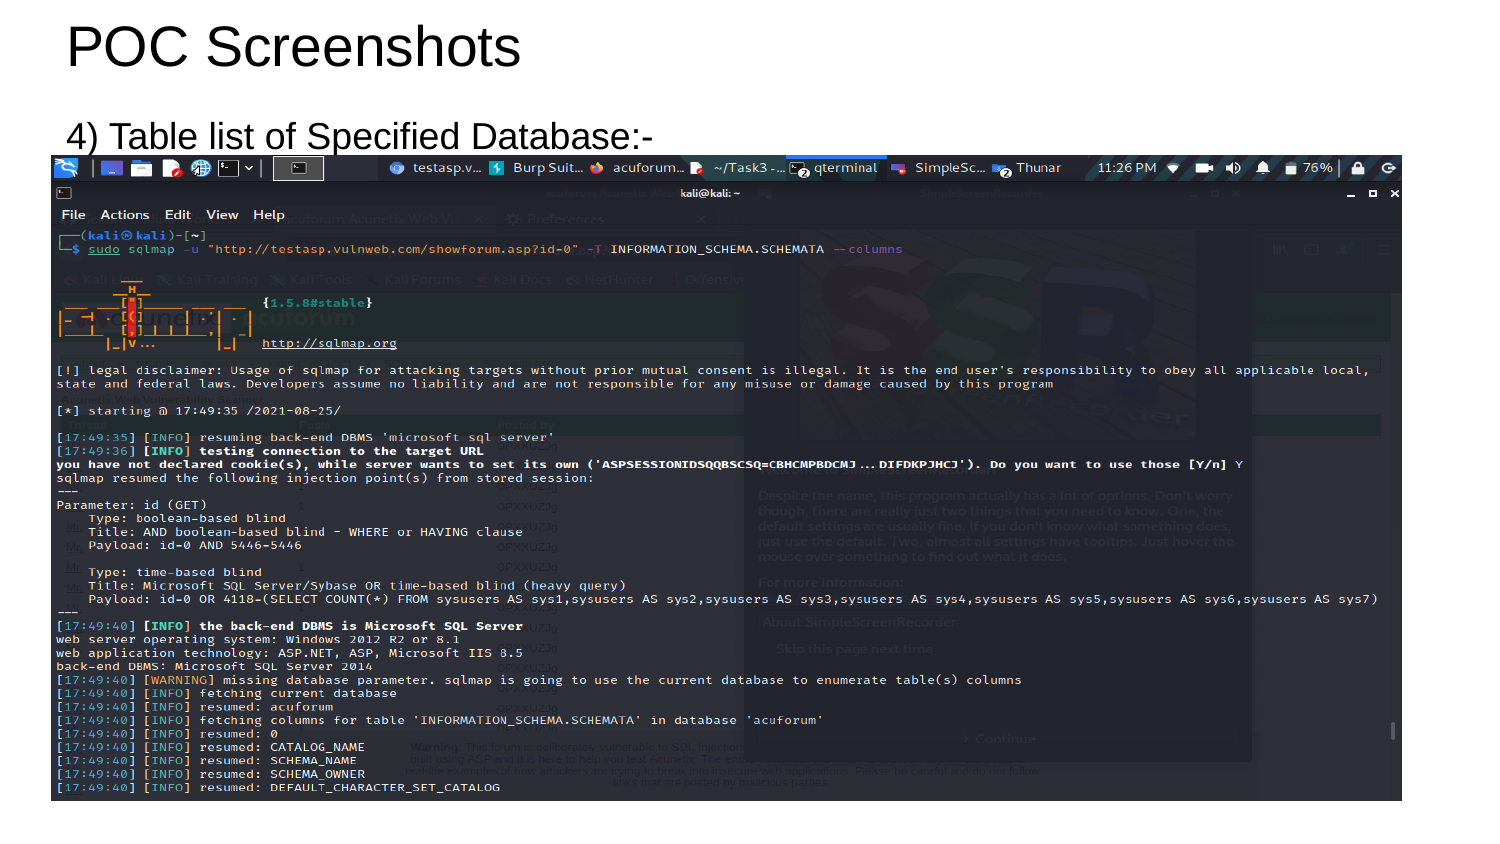

# POC Screenshots
4) Table list of Specified Database:-